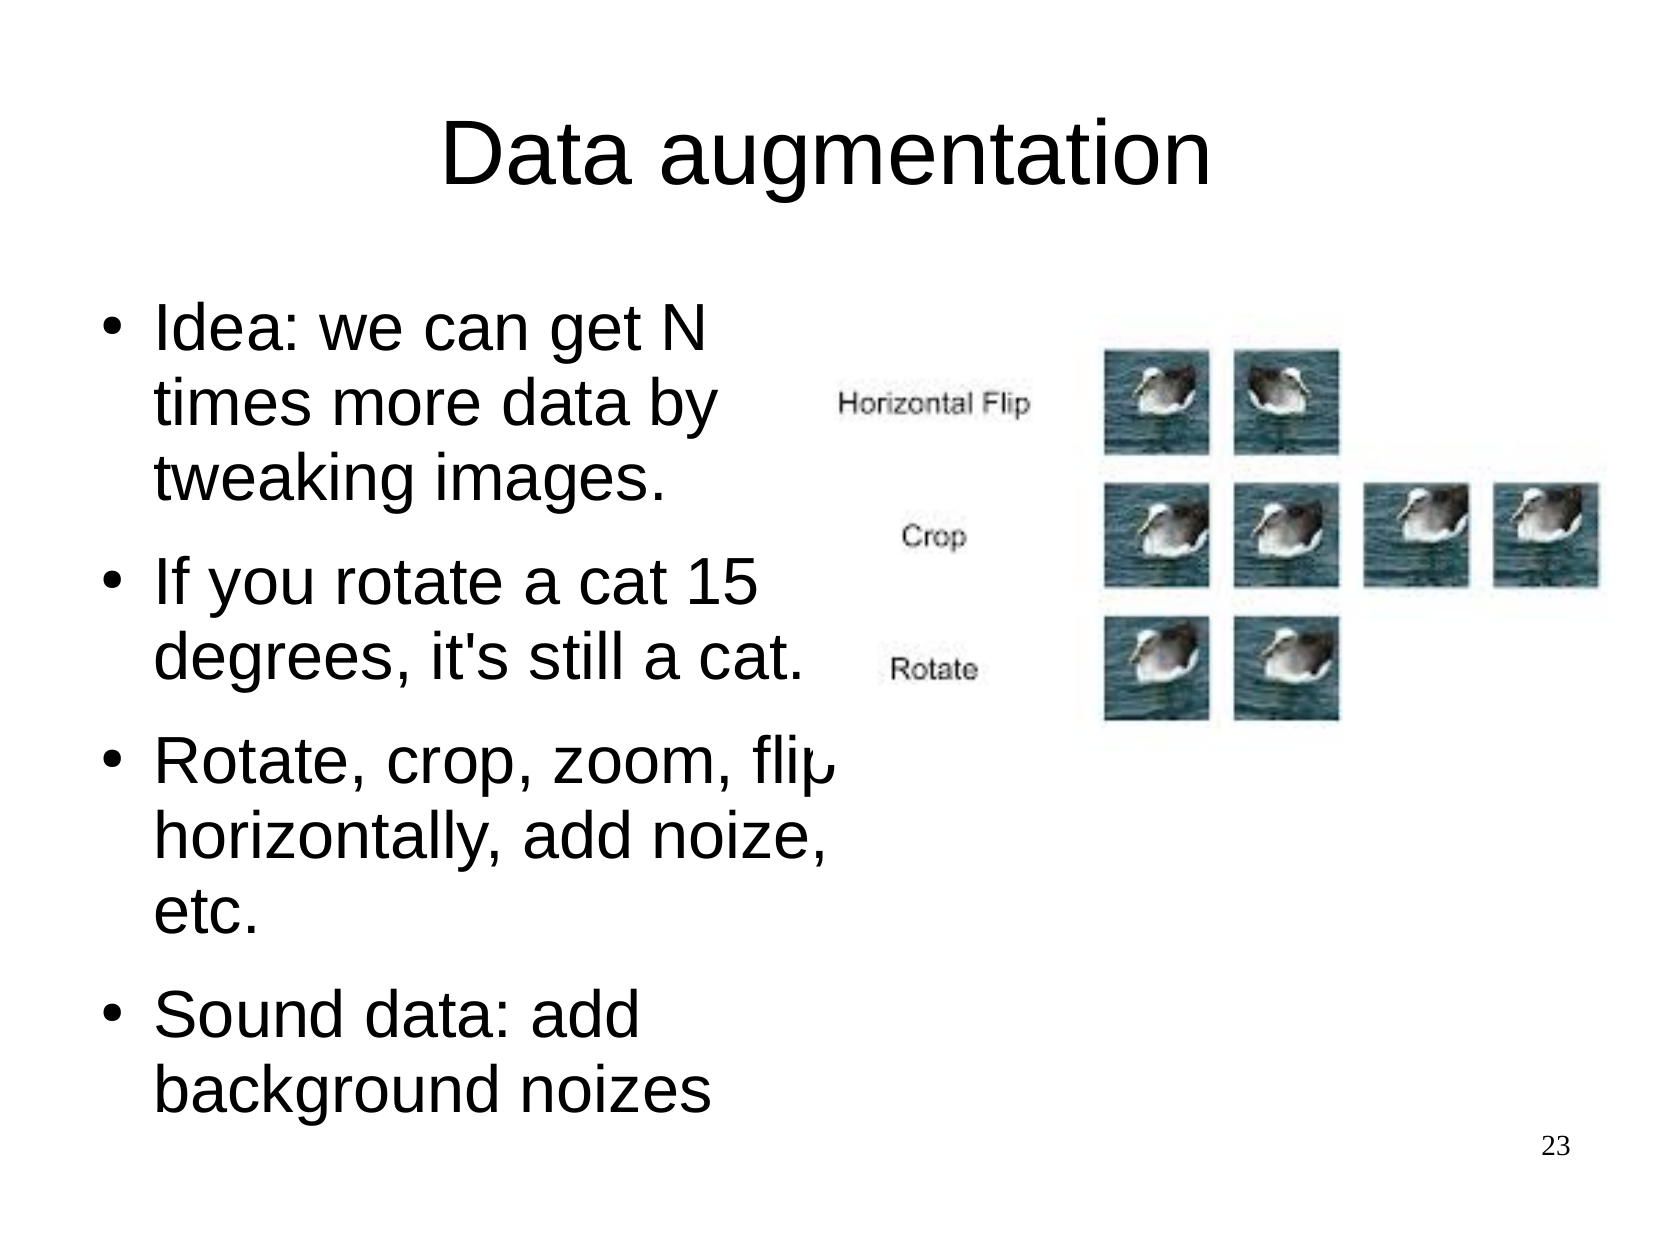

# Data augmentation
Idea: we can get N times more data by tweaking images.
If you rotate a cat 15 degrees, it's still a cat.
Rotate, crop, zoom, flip horizontally, add noize, etc.
Sound data: add background noizes
23